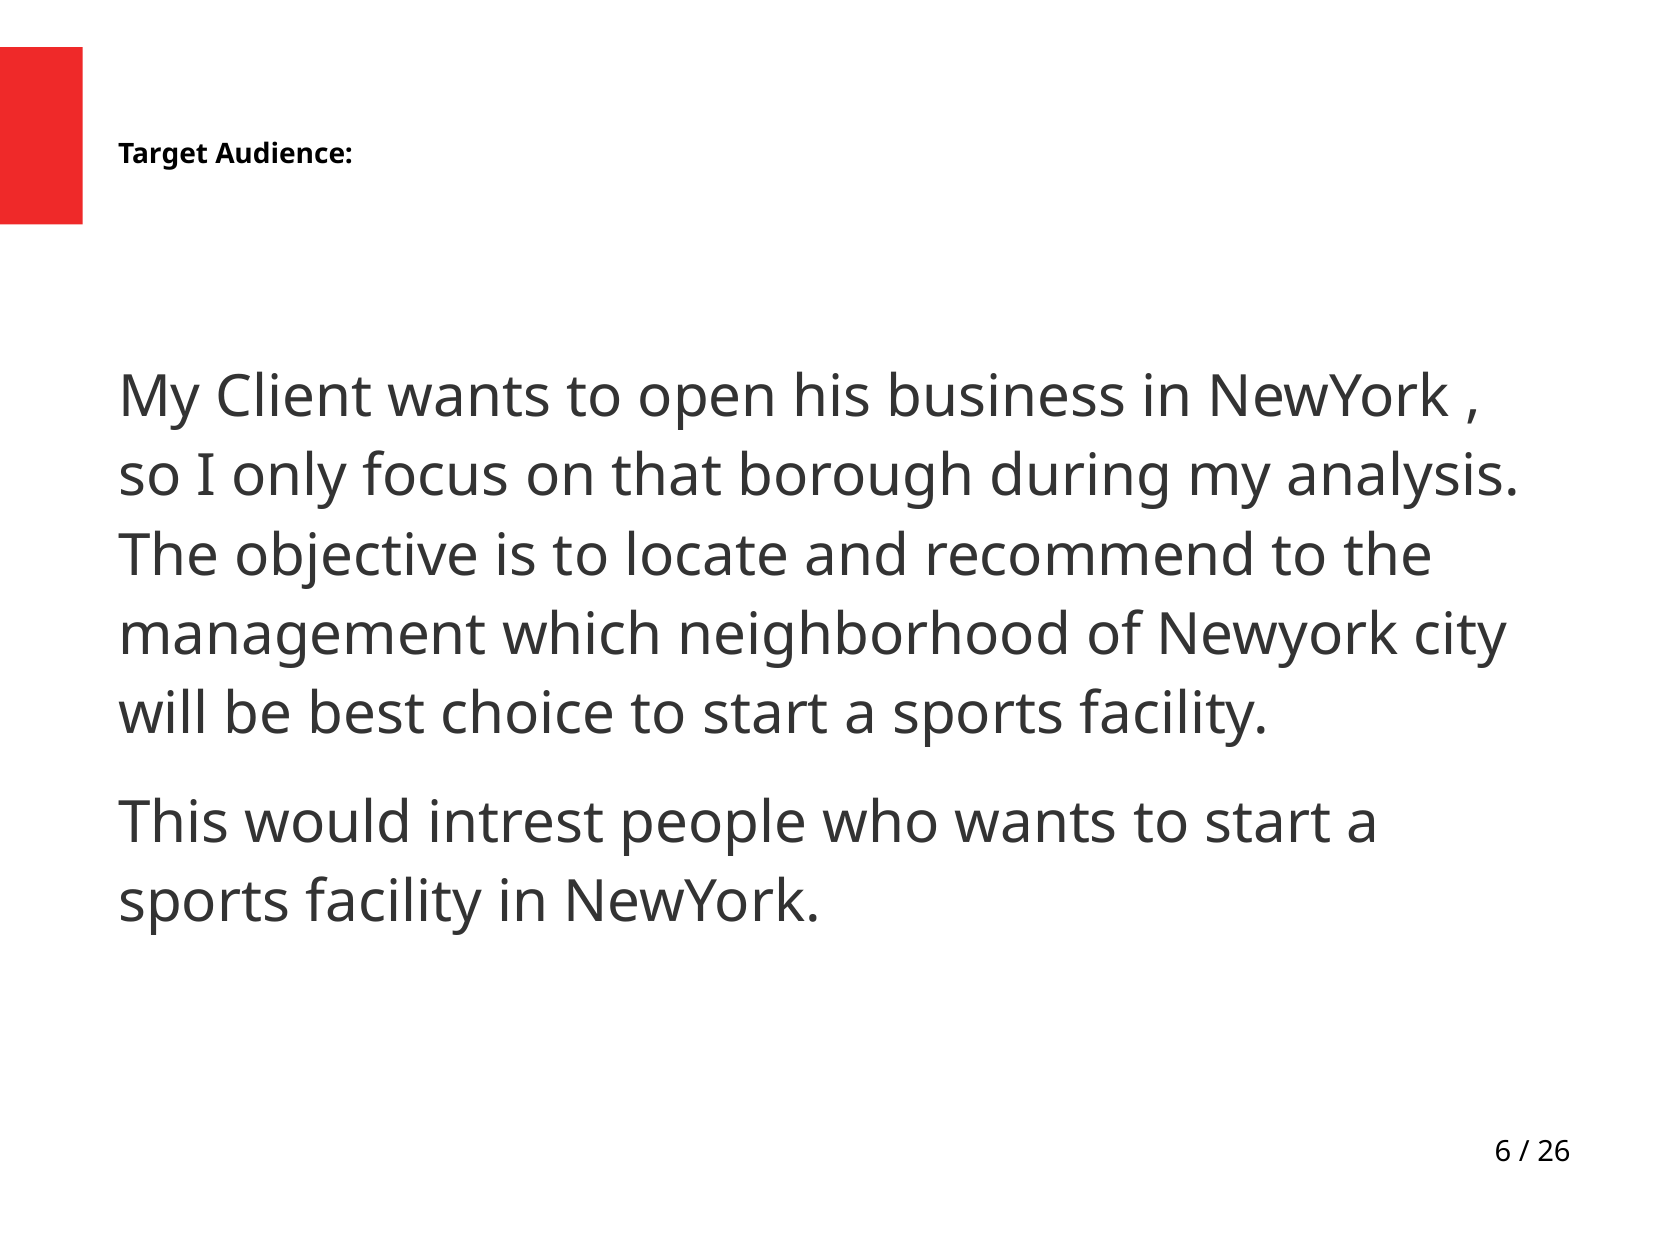

# Target Audience:
My Client wants to open his business in NewYork , so I only focus on that borough during my analysis. The objective is to locate and recommend to the management which neighborhood of Newyork city will be best choice to start a sports facility.
This would intrest people who wants to start a sports facility in NewYork.
6